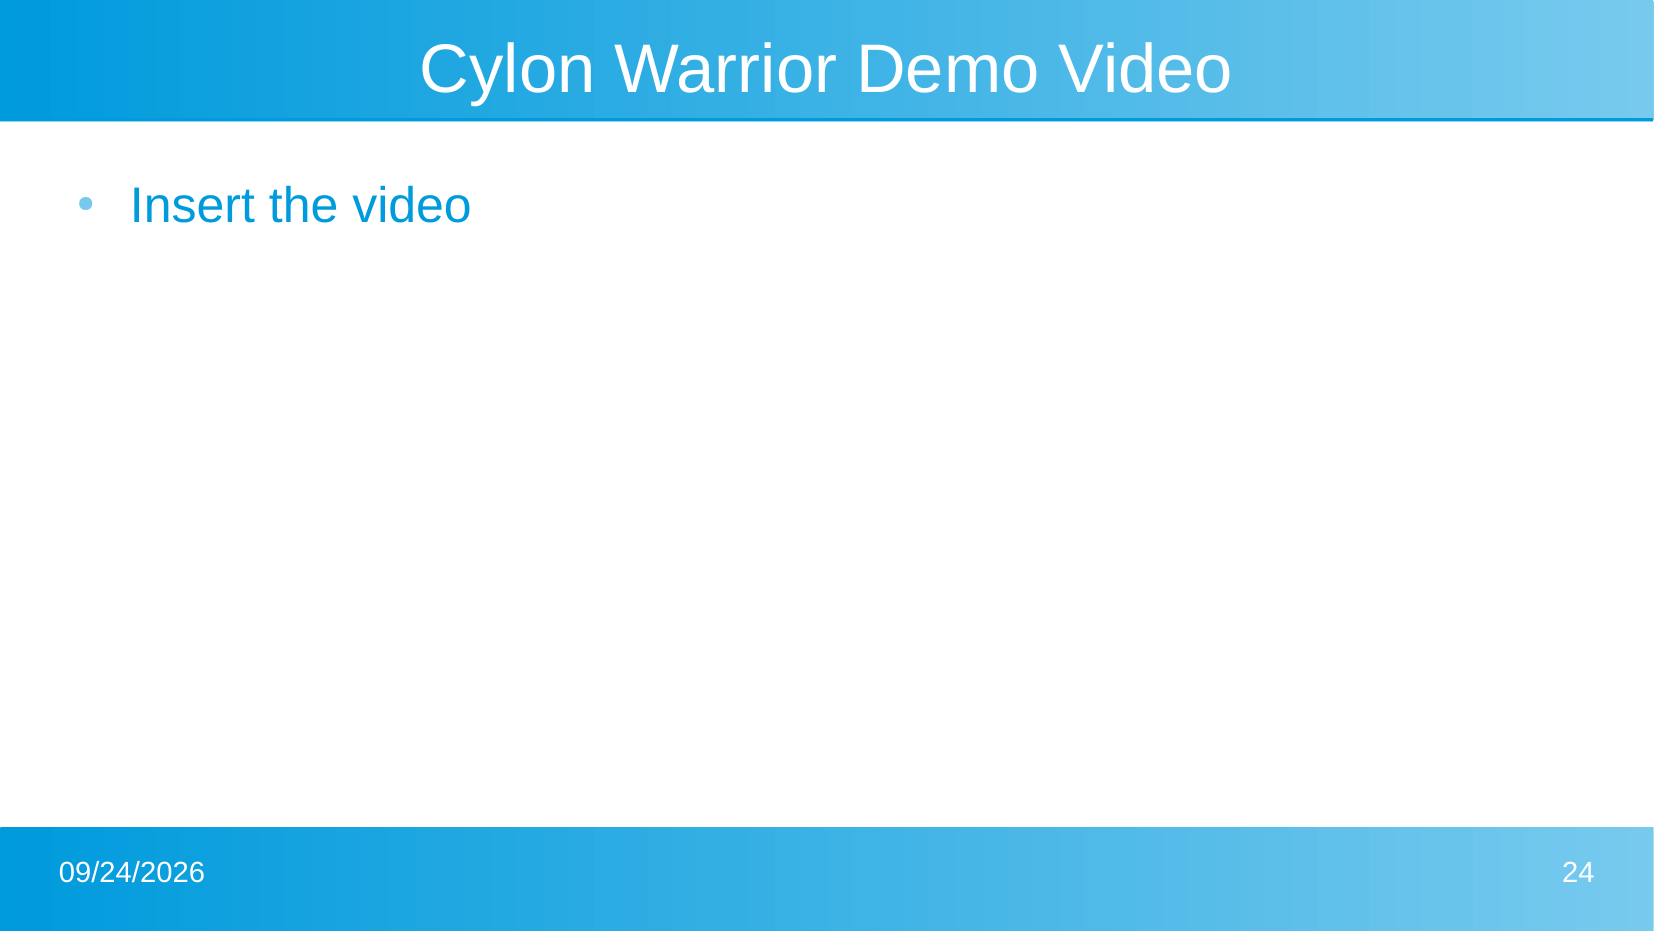

# Cylon Warrior Demo Video
Insert the video
24